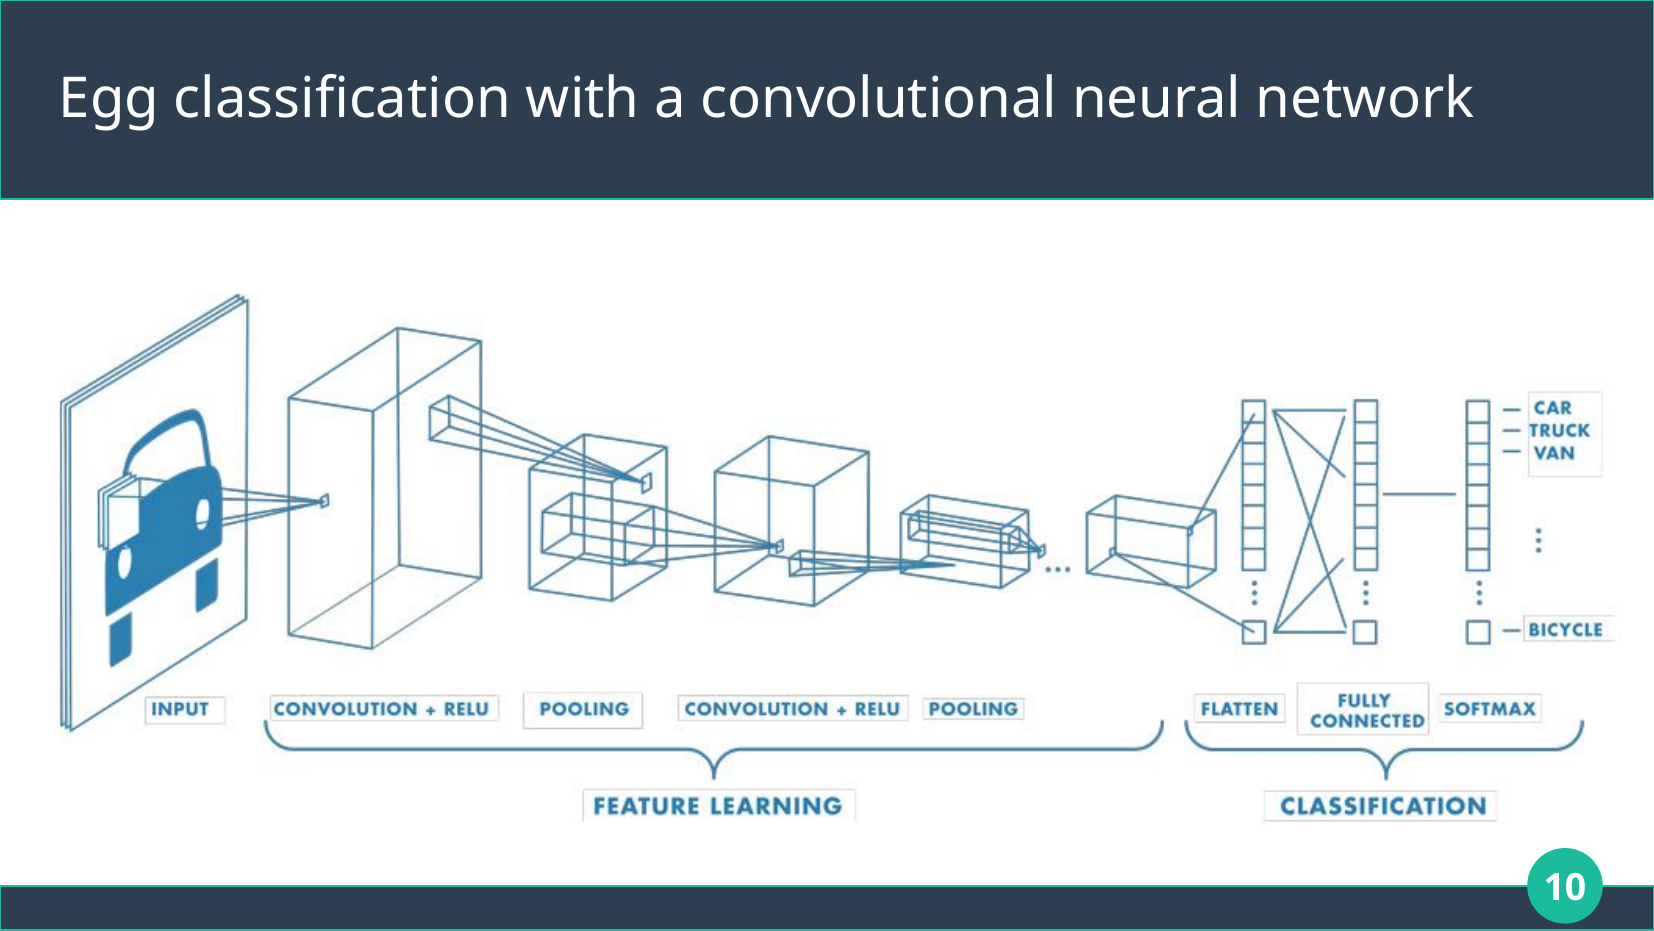

# Egg classification with a convolutional neural network
10